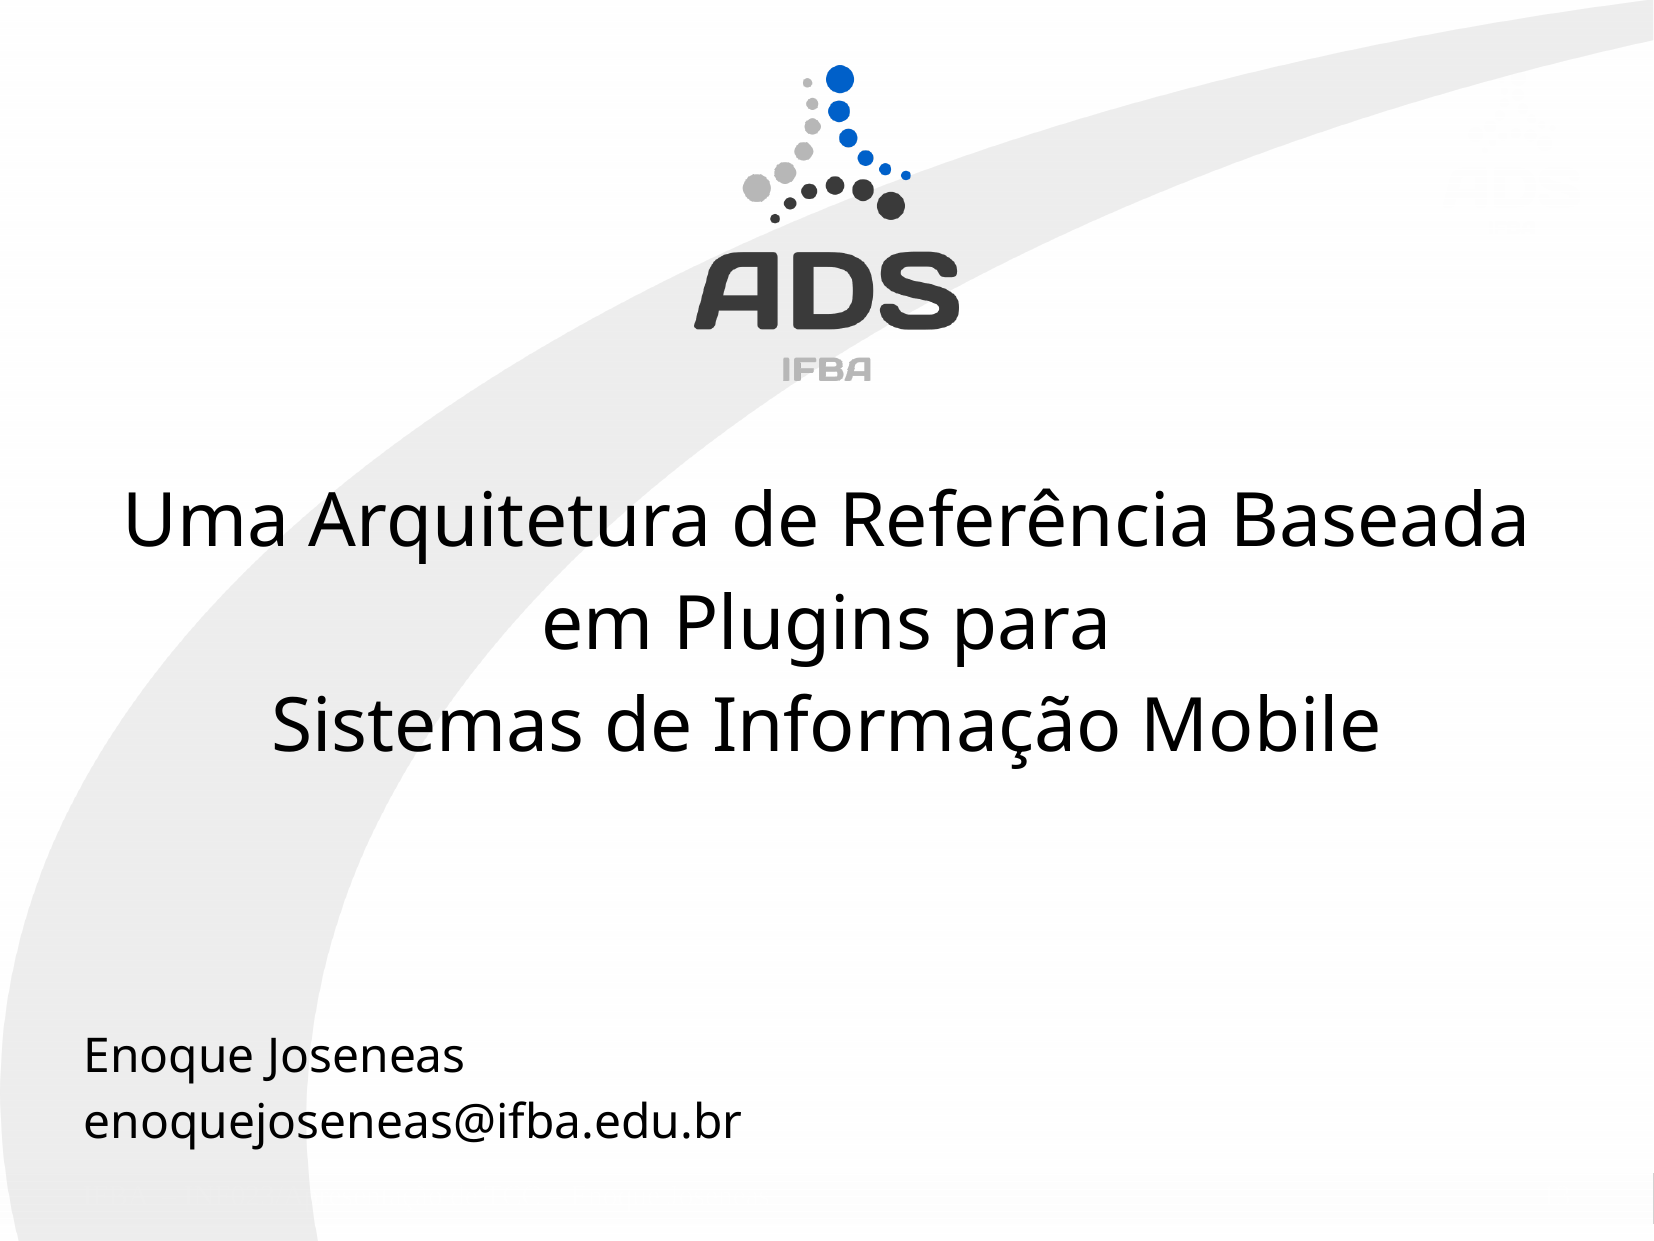

Uma Arquitetura de Referência Baseada em Plugins para
Sistemas de Informação Mobile
Enoque Joseneas
enoquejoseneas@ifba.edu.br